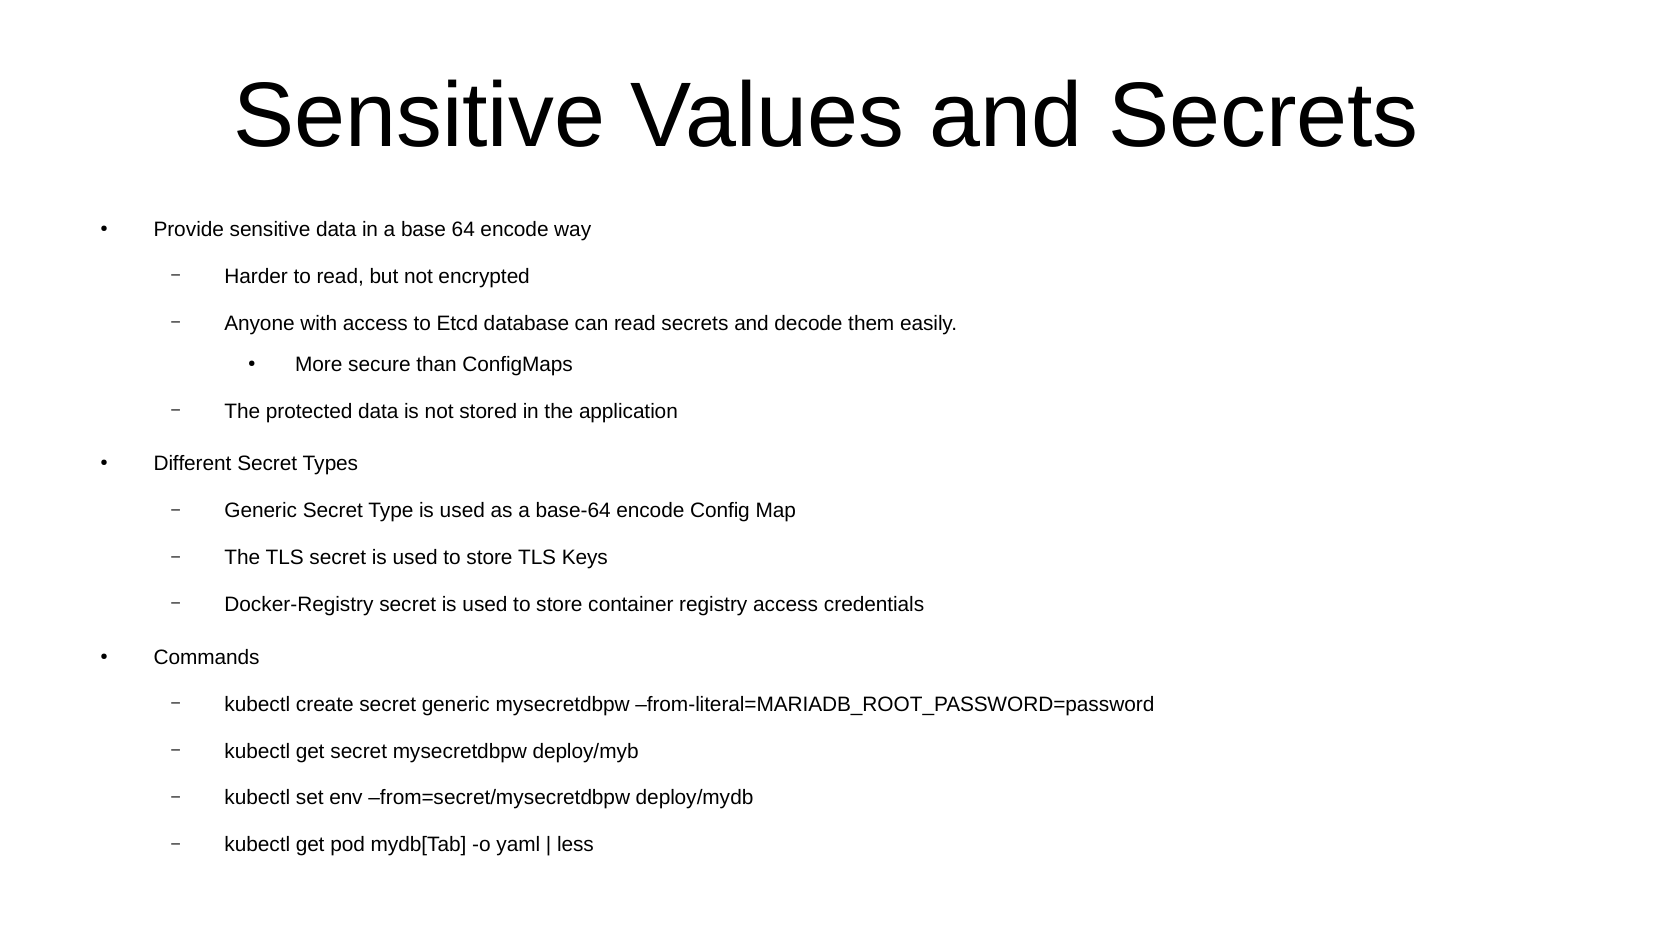

# Sensitive Values and Secrets
Provide sensitive data in a base 64 encode way
Harder to read, but not encrypted
Anyone with access to Etcd database can read secrets and decode them easily.
More secure than ConfigMaps
The protected data is not stored in the application
Different Secret Types
Generic Secret Type is used as a base-64 encode Config Map
The TLS secret is used to store TLS Keys
Docker-Registry secret is used to store container registry access credentials
Commands
kubectl create secret generic mysecretdbpw –from-literal=MARIADB_ROOT_PASSWORD=password
kubectl get secret mysecretdbpw deploy/myb
kubectl set env –from=secret/mysecretdbpw deploy/mydb
kubectl get pod mydb[Tab] -o yaml | less